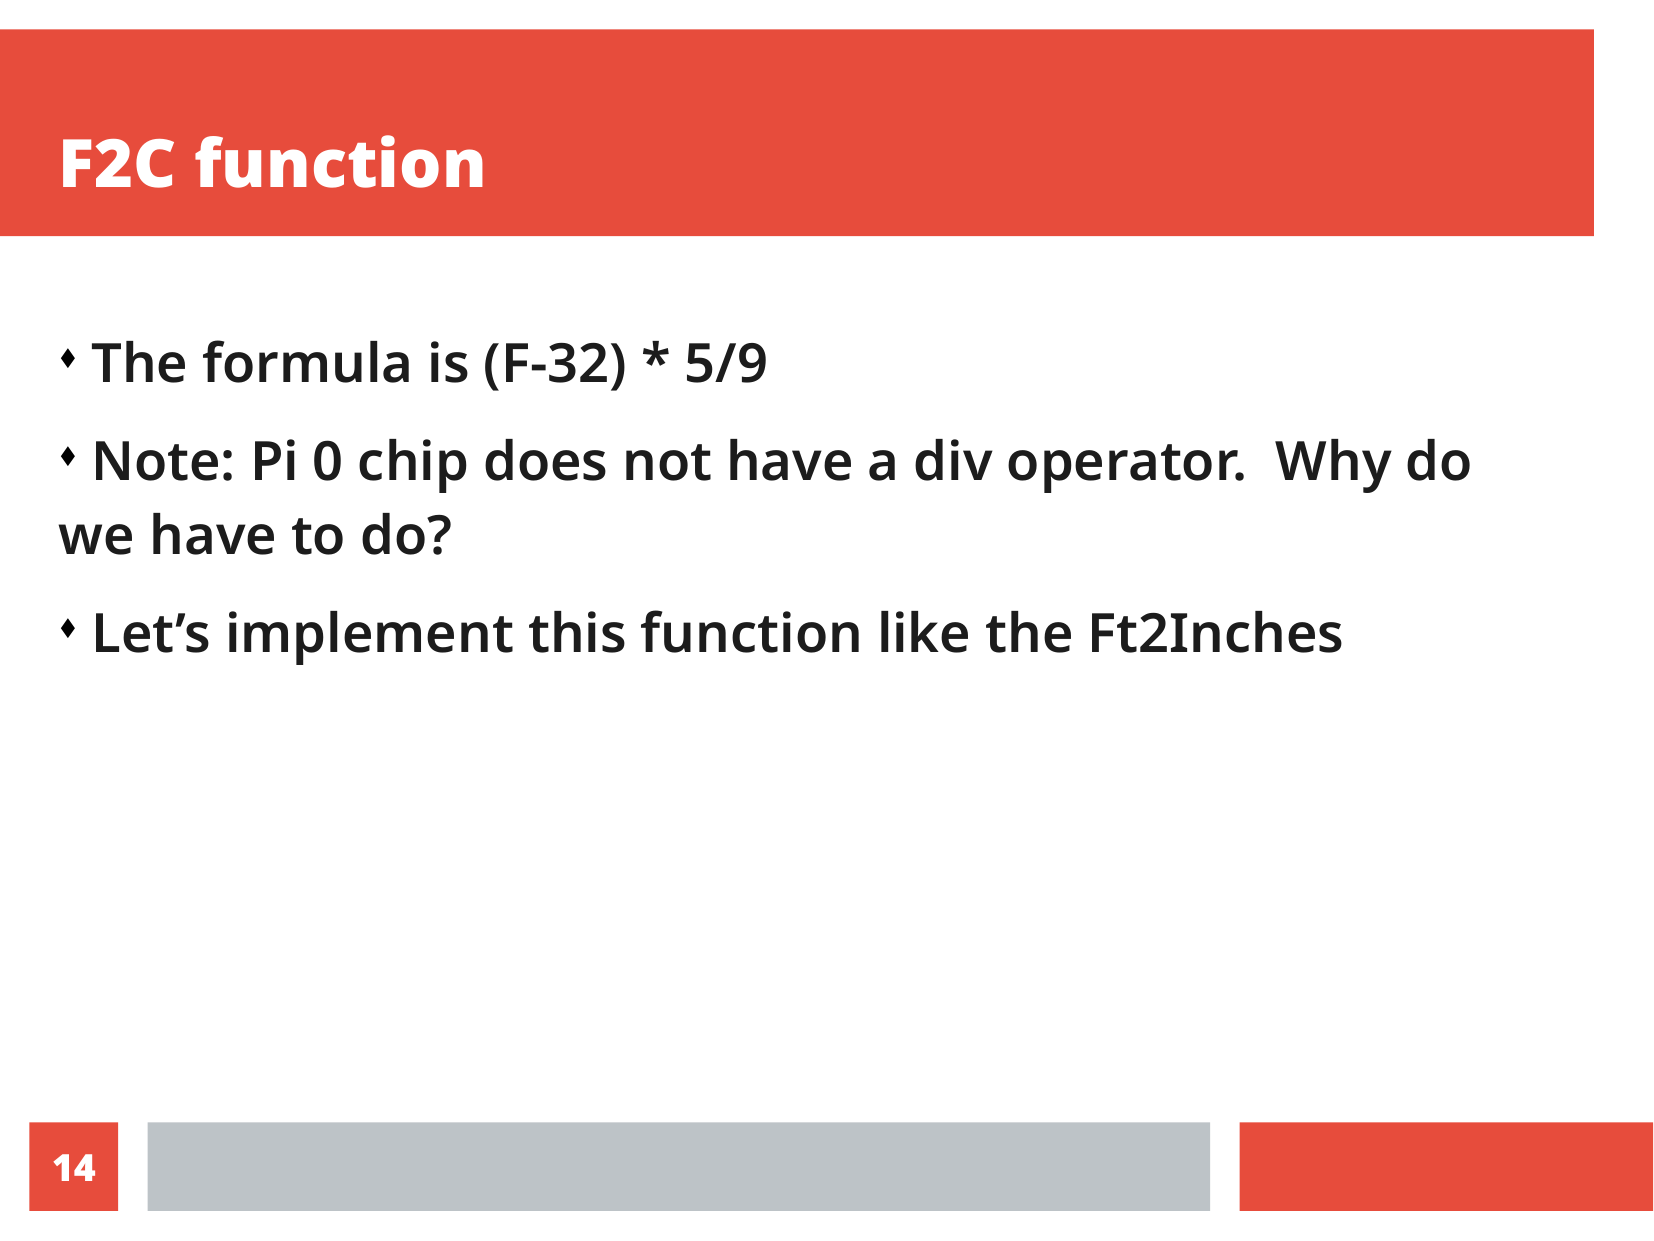

# F2C function
 The formula is (F-32) * 5/9
 Note: Pi 0 chip does not have a div operator. Why do we have to do?
 Let’s implement this function like the Ft2Inches
14